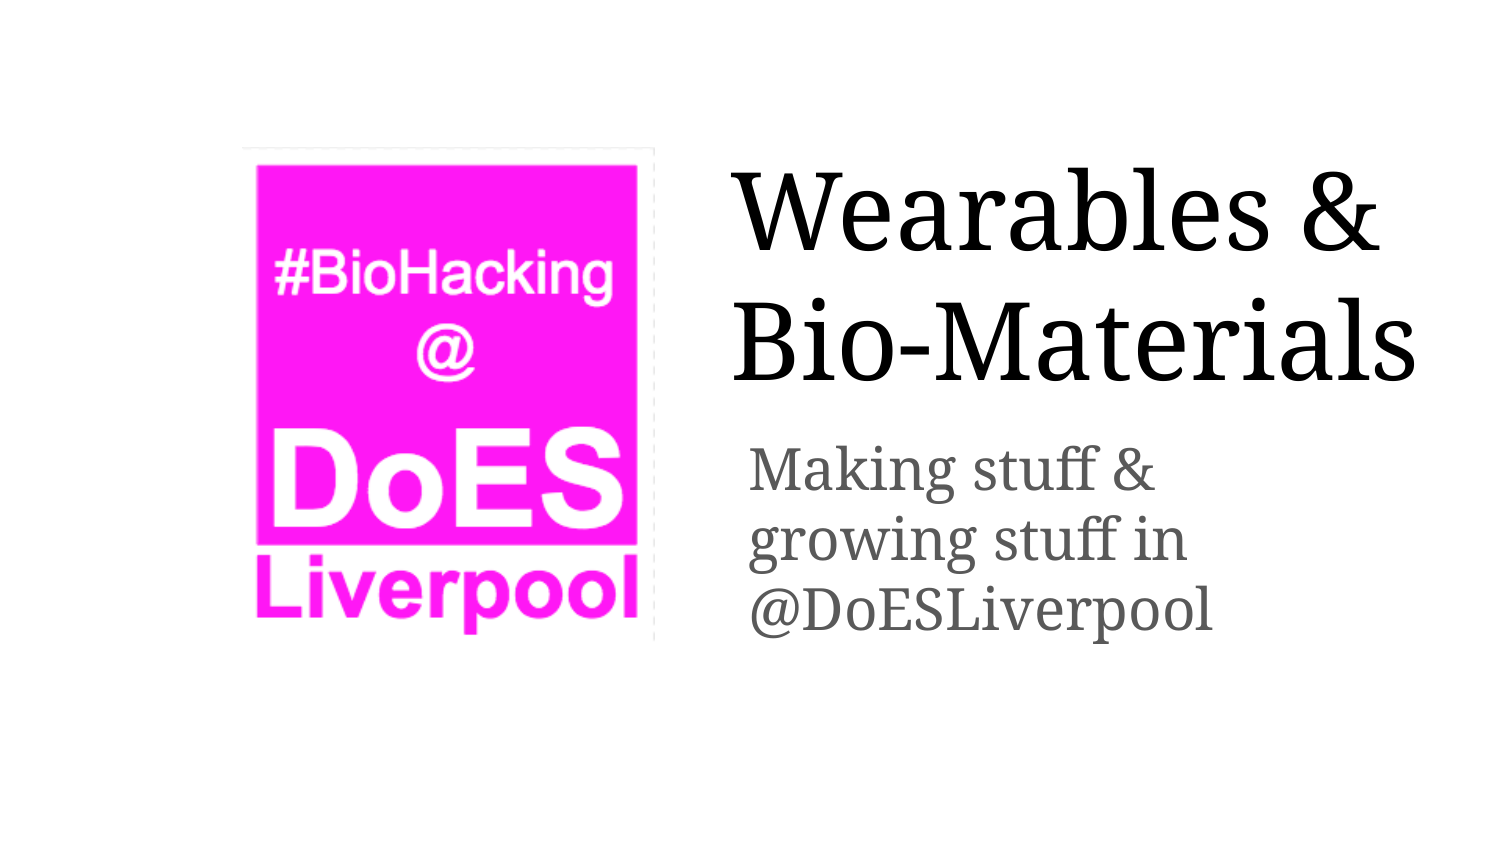

# Wearables & Bio-Materials
Making stuff & growing stuff in @DoESLiverpool